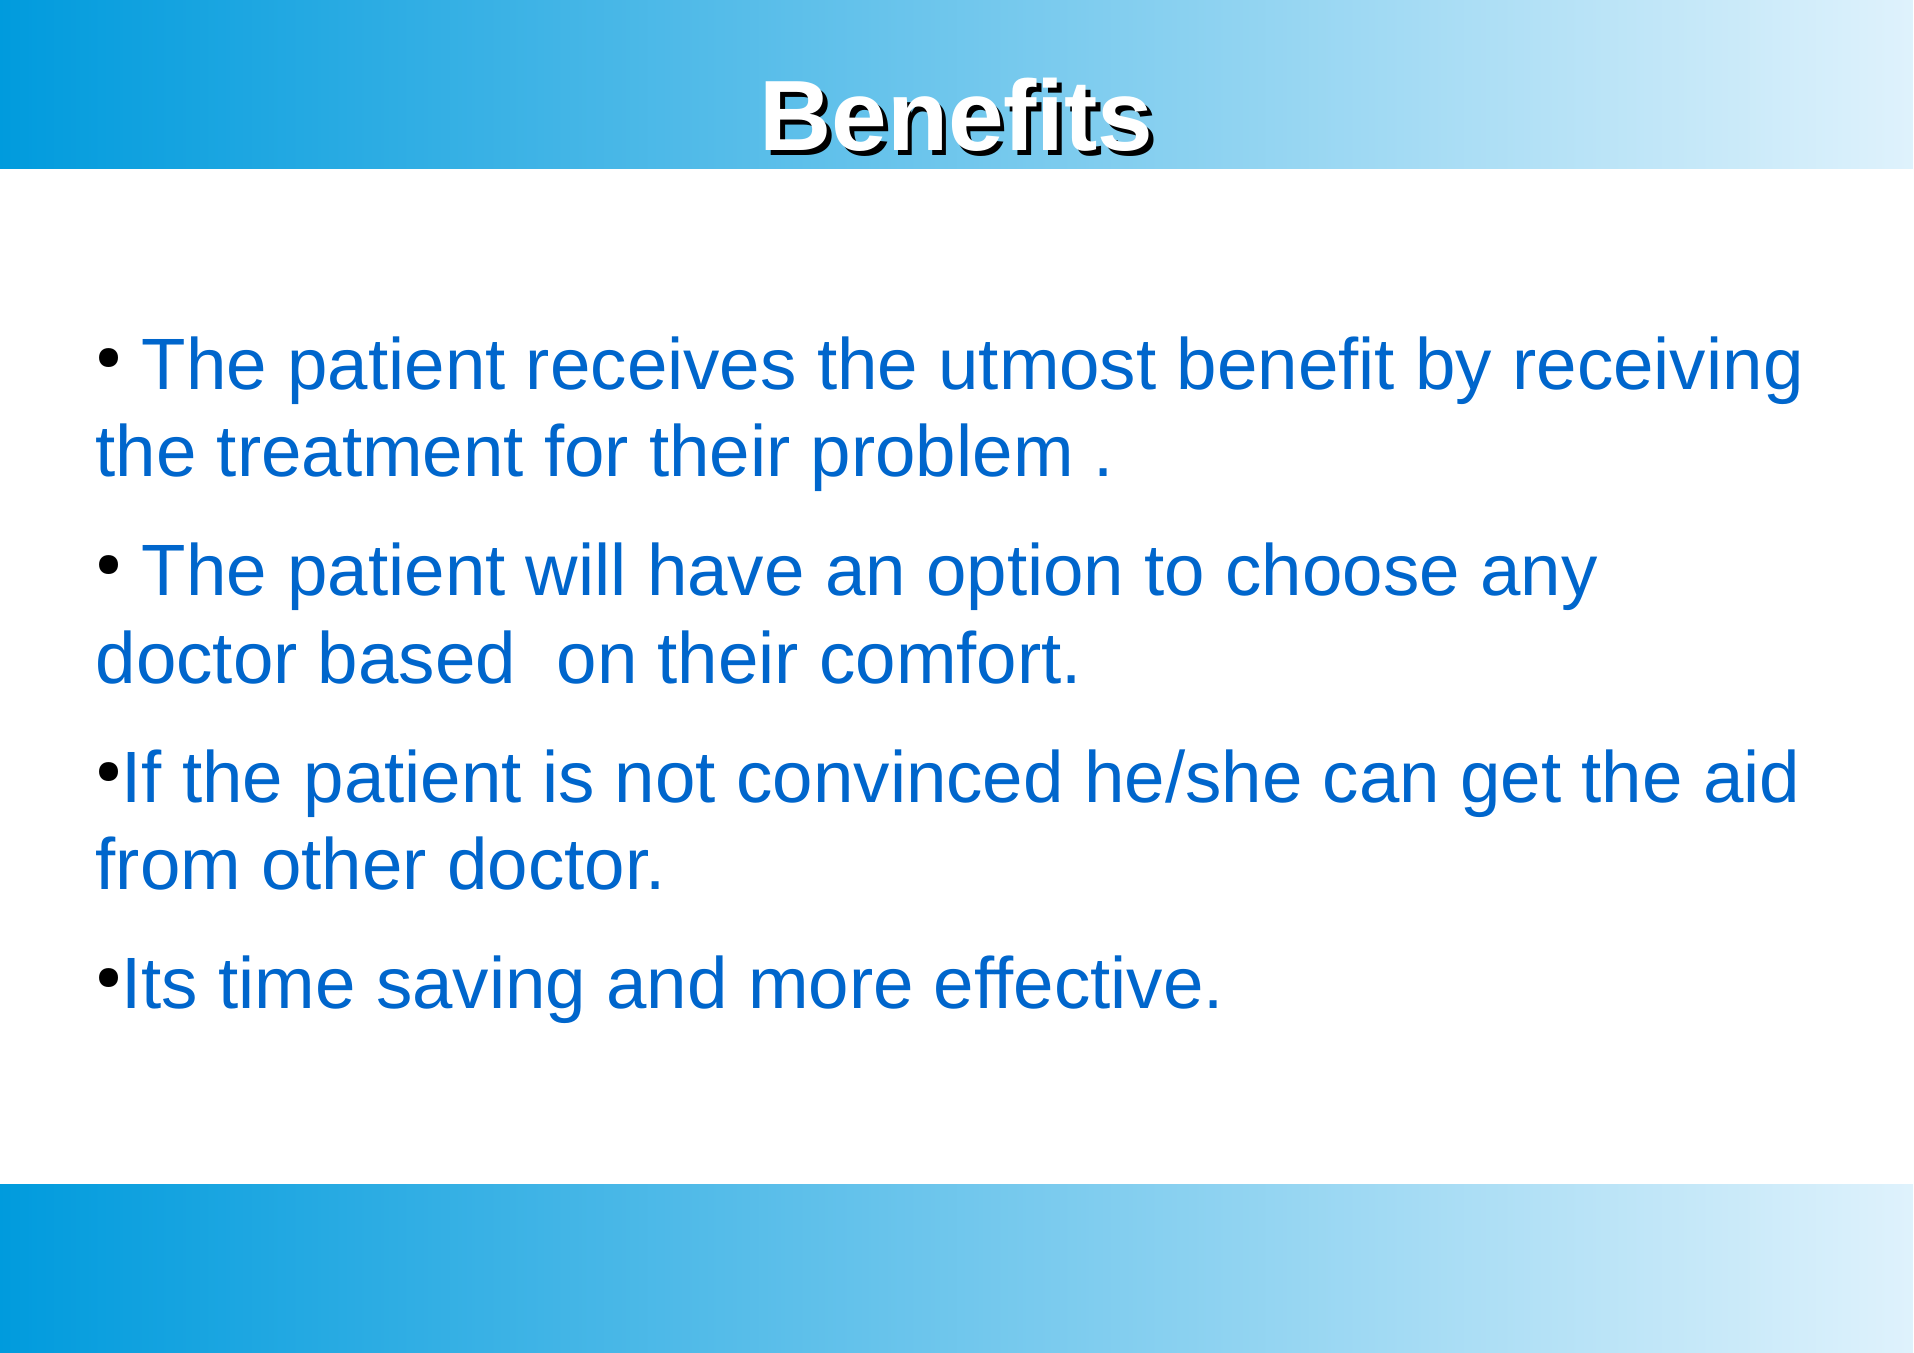

# Benefits
 The patient receives the utmost benefit by receiving the treatment for their problem .
 The patient will have an option to choose any doctor based on their comfort.
If the patient is not convinced he/she can get the aid from other doctor.
Its time saving and more effective.